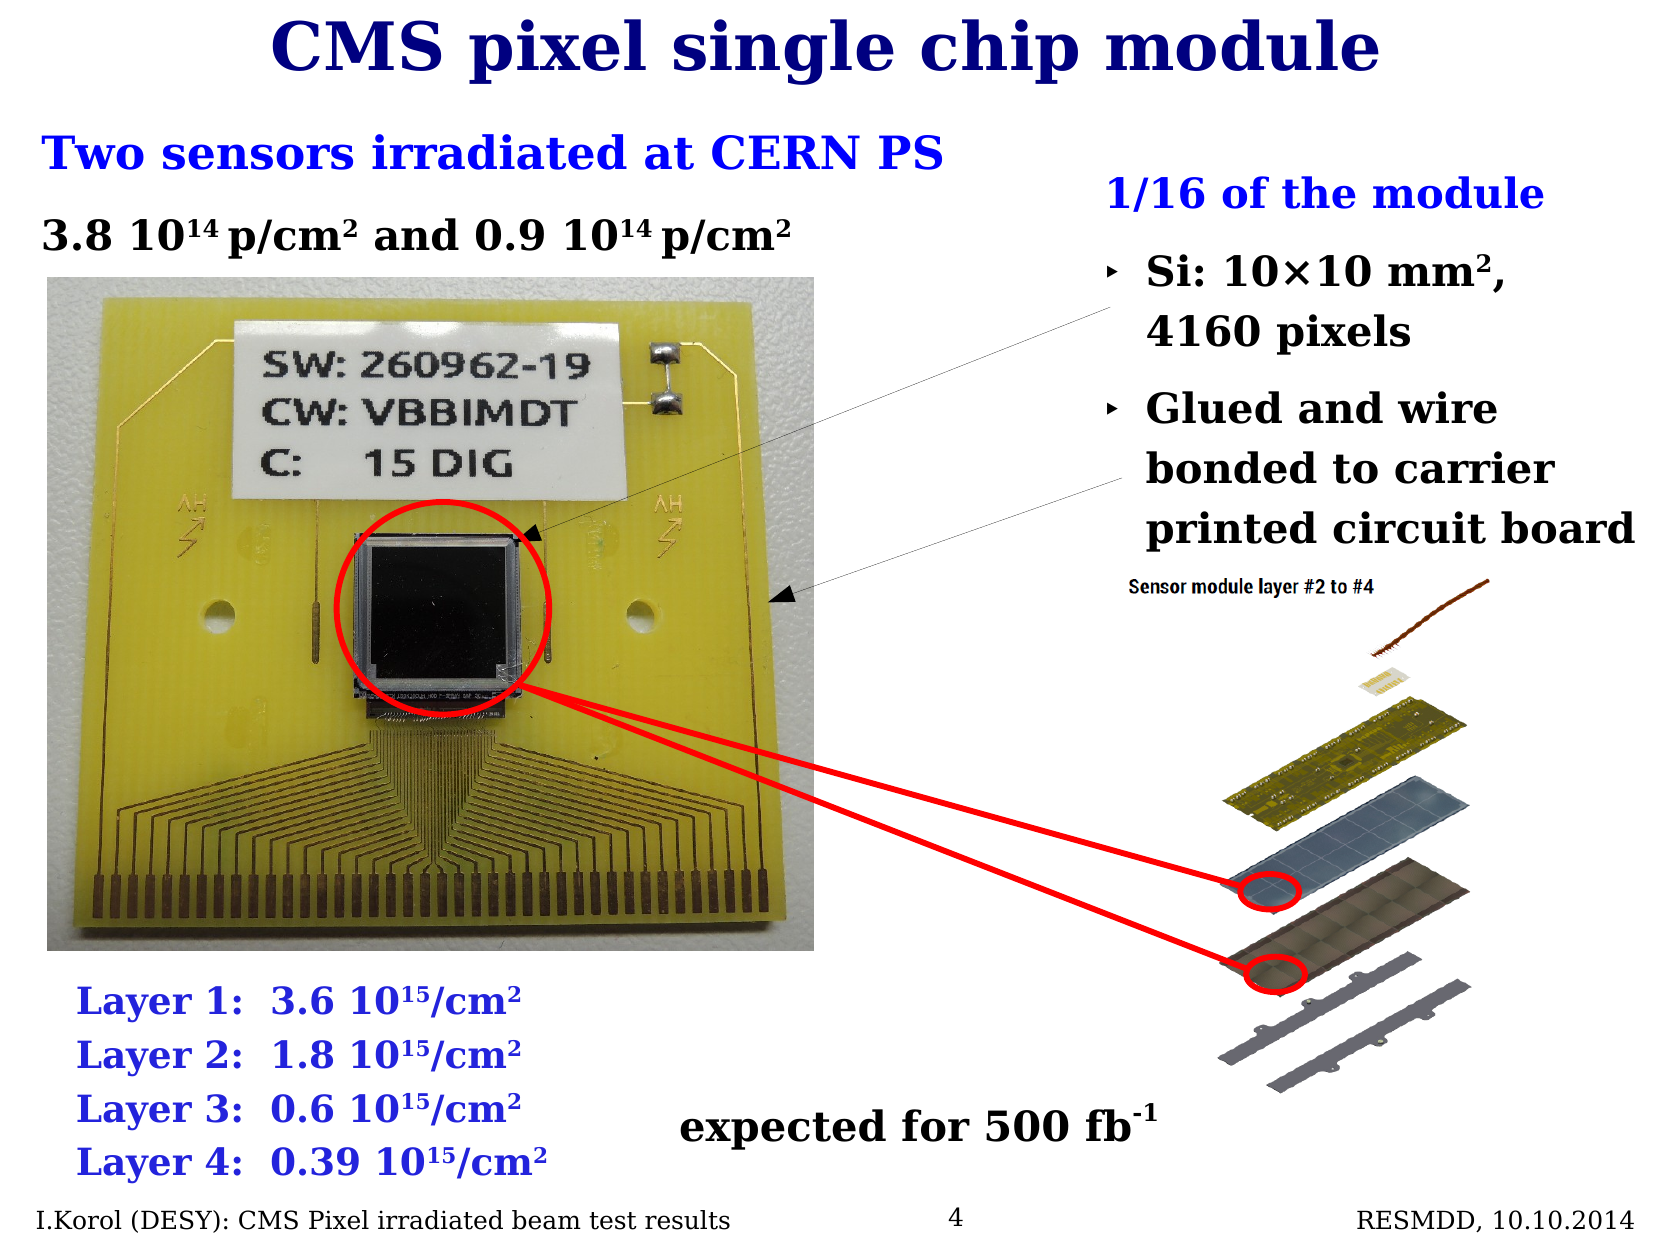

# CMS pixel single chip module
Two sensors irradiated at CERN PS
1/16 of the module
Si: 10×10 mm2, 4160 pixels
Glued and wire bonded to carrier printed circuit board
 3.8 1014 p/cm2 and 0.9 1014 p/cm2
Layer 1: 3.6 1015/cm2
Layer 2: 1.8 1015/cm2
Layer 3: 0.6 1015/cm2
Layer 4: 0.39 1015/cm2
expected for 500 fb-1